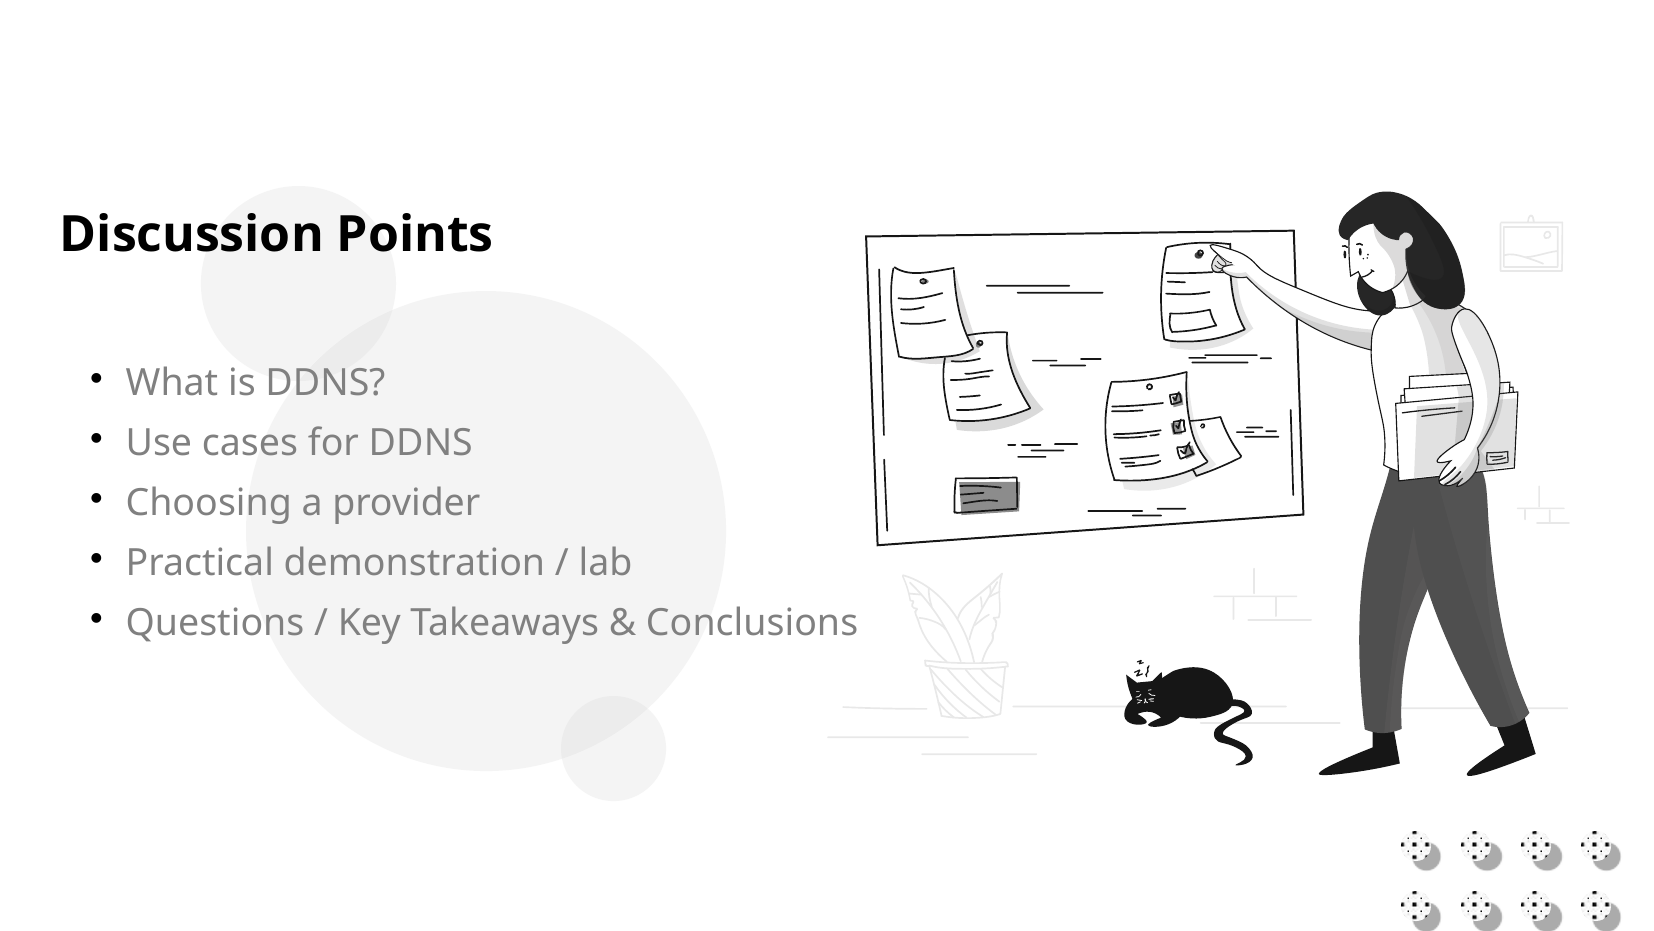

Discussion Points
What is DDNS?
Use cases for DDNS
Choosing a provider
Practical demonstration / lab
Questions / Key Takeaways & Conclusions